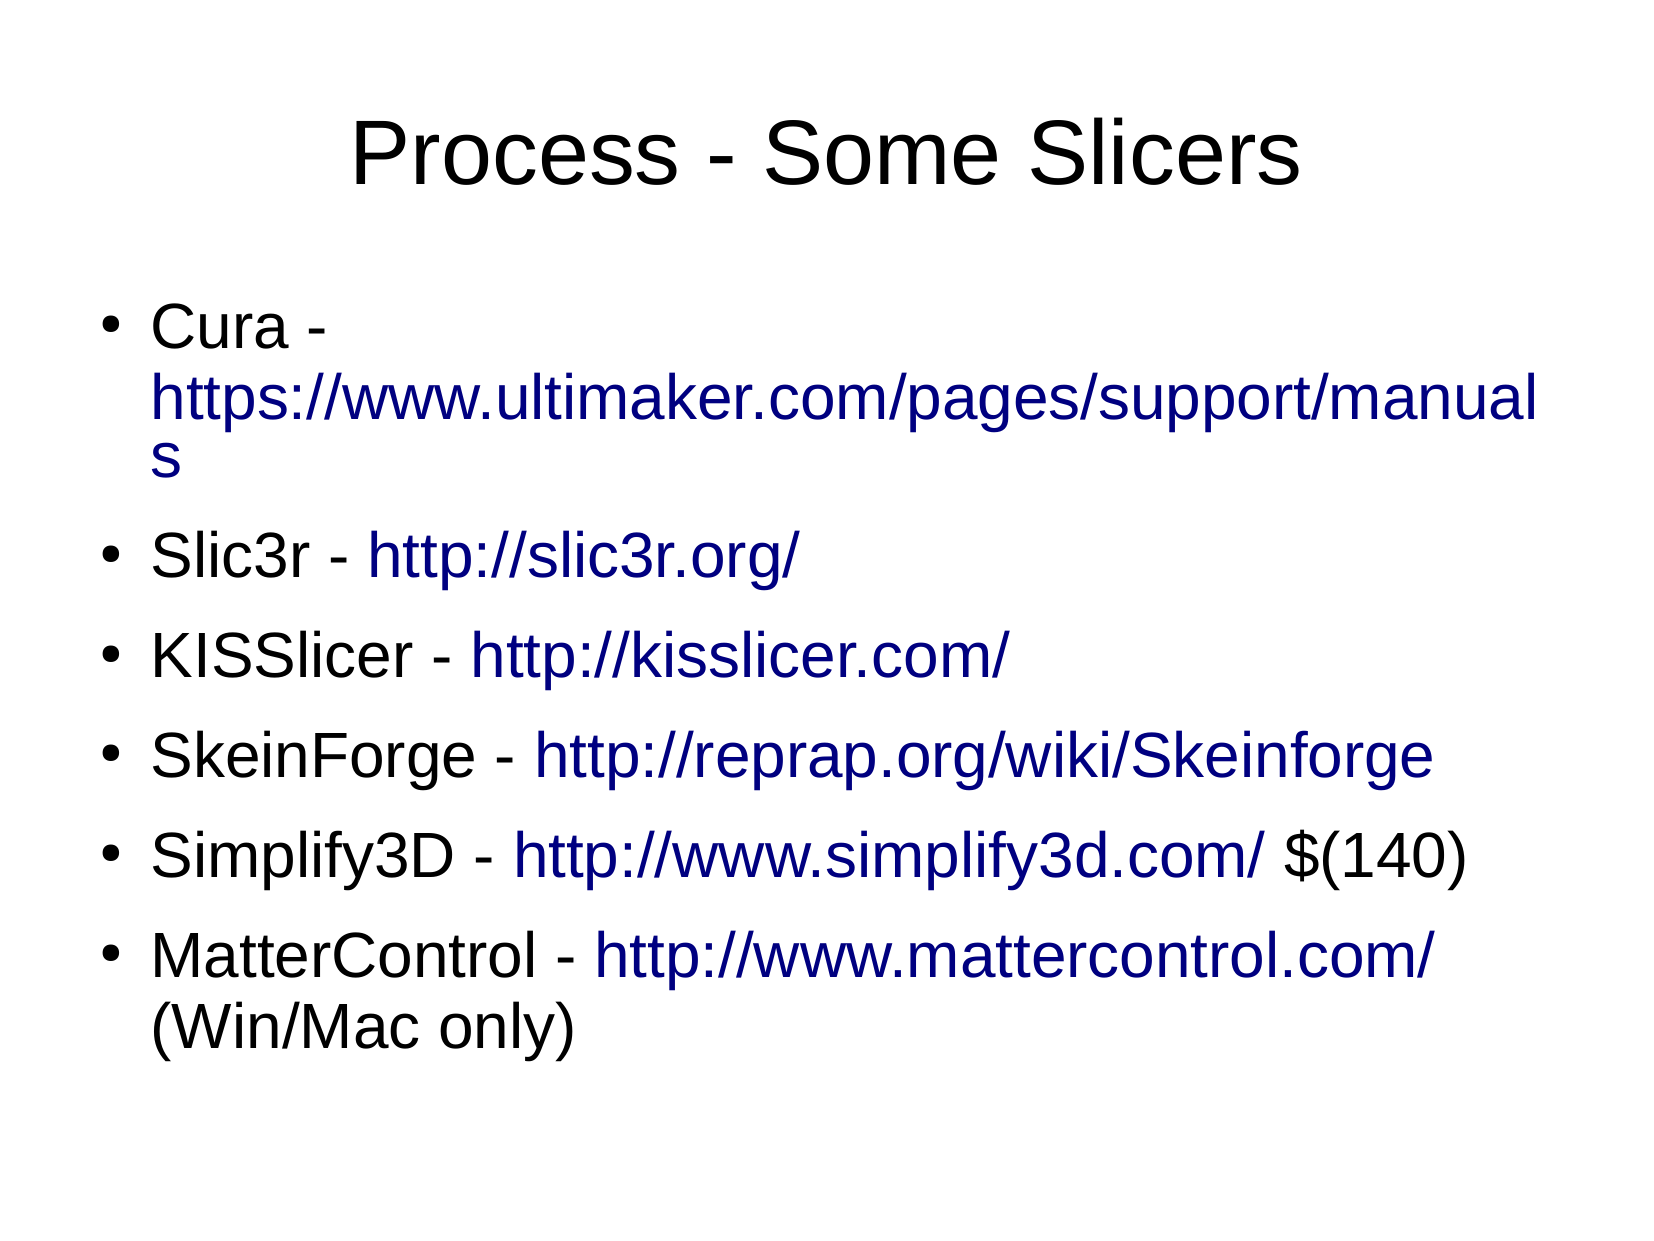

# Process - Some Slicers
Cura - https://www.ultimaker.com/pages/support/manuals
Slic3r - http://slic3r.org/
KISSlicer - http://kisslicer.com/
SkeinForge - http://reprap.org/wiki/Skeinforge
Simplify3D - http://www.simplify3d.com/ $(140)
MatterControl - http://www.mattercontrol.com/ (Win/Mac only)